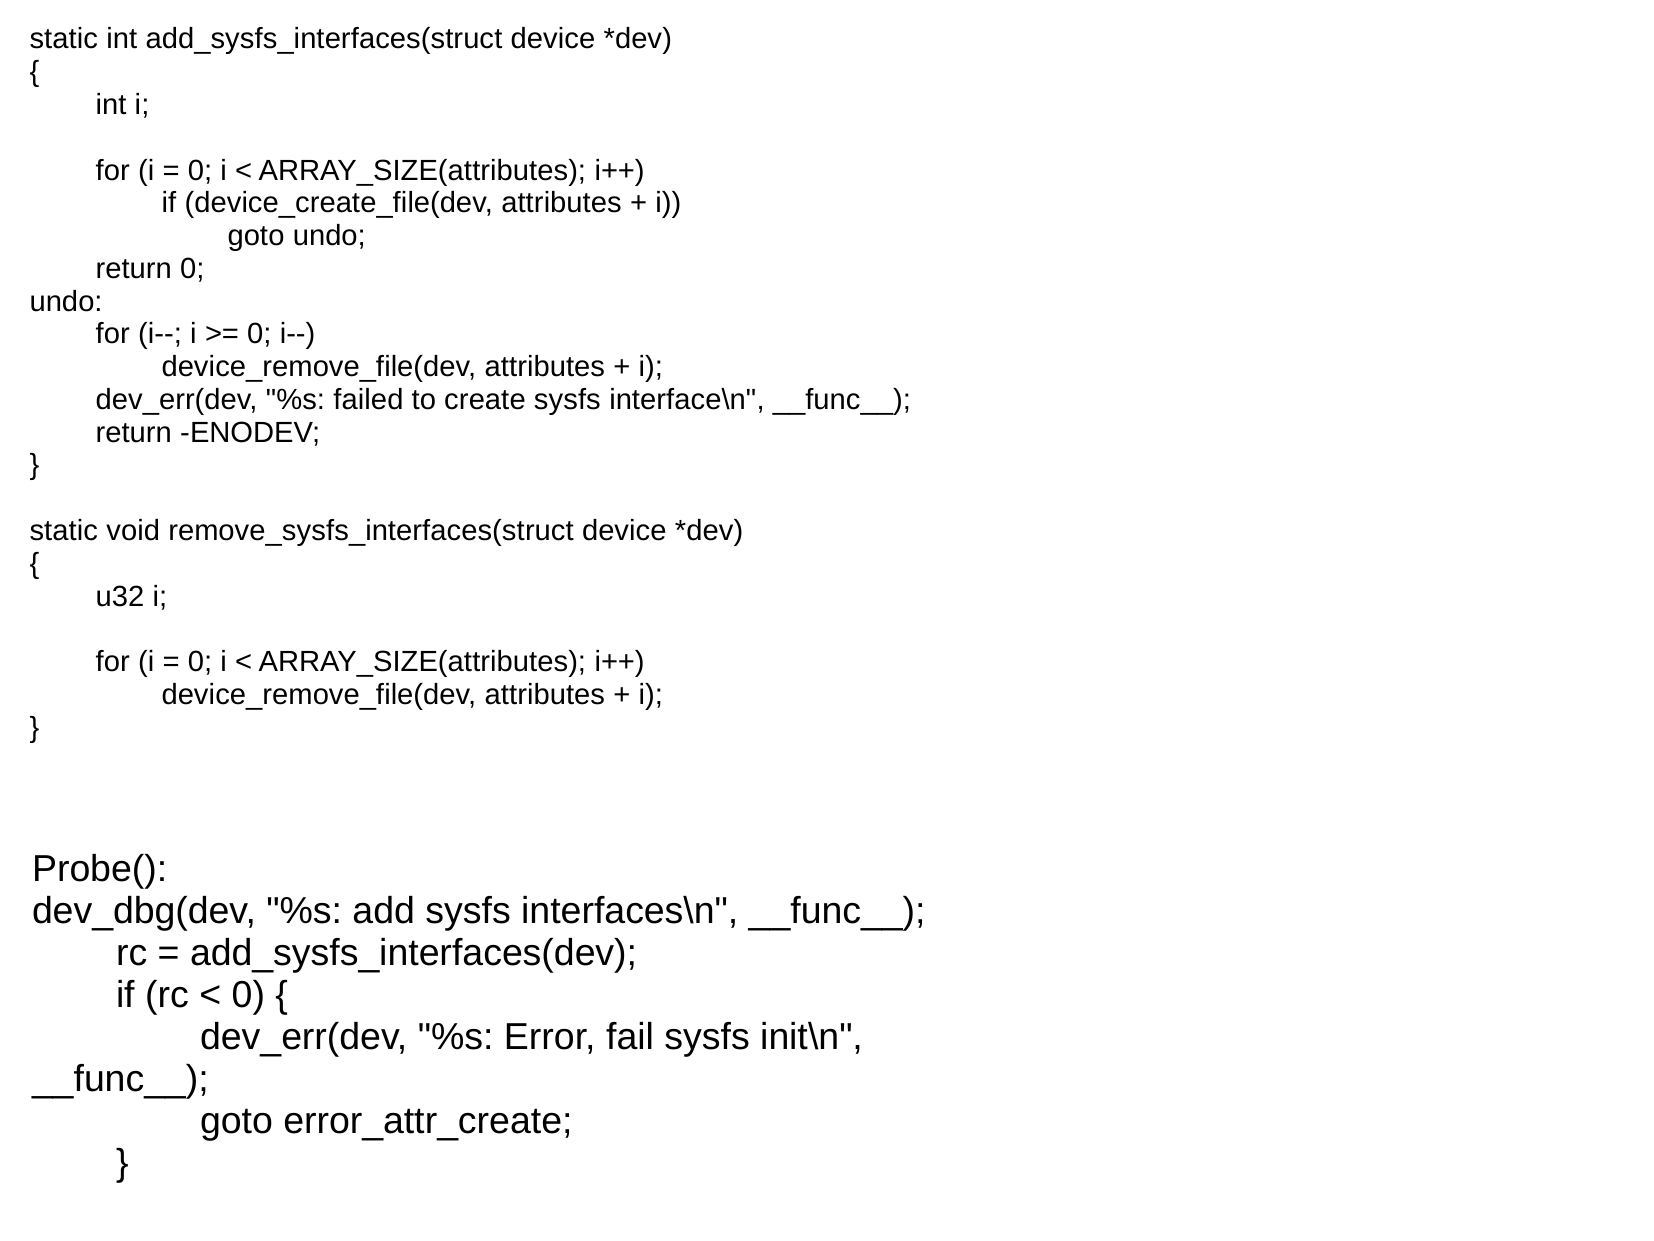

static int add_sysfs_interfaces(struct device *dev)
{
 int i;
 for (i = 0; i < ARRAY_SIZE(attributes); i++)
 if (device_create_file(dev, attributes + i))
 goto undo;
 return 0;
undo:
 for (i--; i >= 0; i--)
 device_remove_file(dev, attributes + i);
 dev_err(dev, "%s: failed to create sysfs interface\n", __func__);
 return -ENODEV;
}
static void remove_sysfs_interfaces(struct device *dev)
{
 u32 i;
 for (i = 0; i < ARRAY_SIZE(attributes); i++)
 device_remove_file(dev, attributes + i);
}
Probe():
dev_dbg(dev, "%s: add sysfs interfaces\n", __func__);
 rc = add_sysfs_interfaces(dev);
 if (rc < 0) {
 dev_err(dev, "%s: Error, fail sysfs init\n", __func__);
 goto error_attr_create;
 }